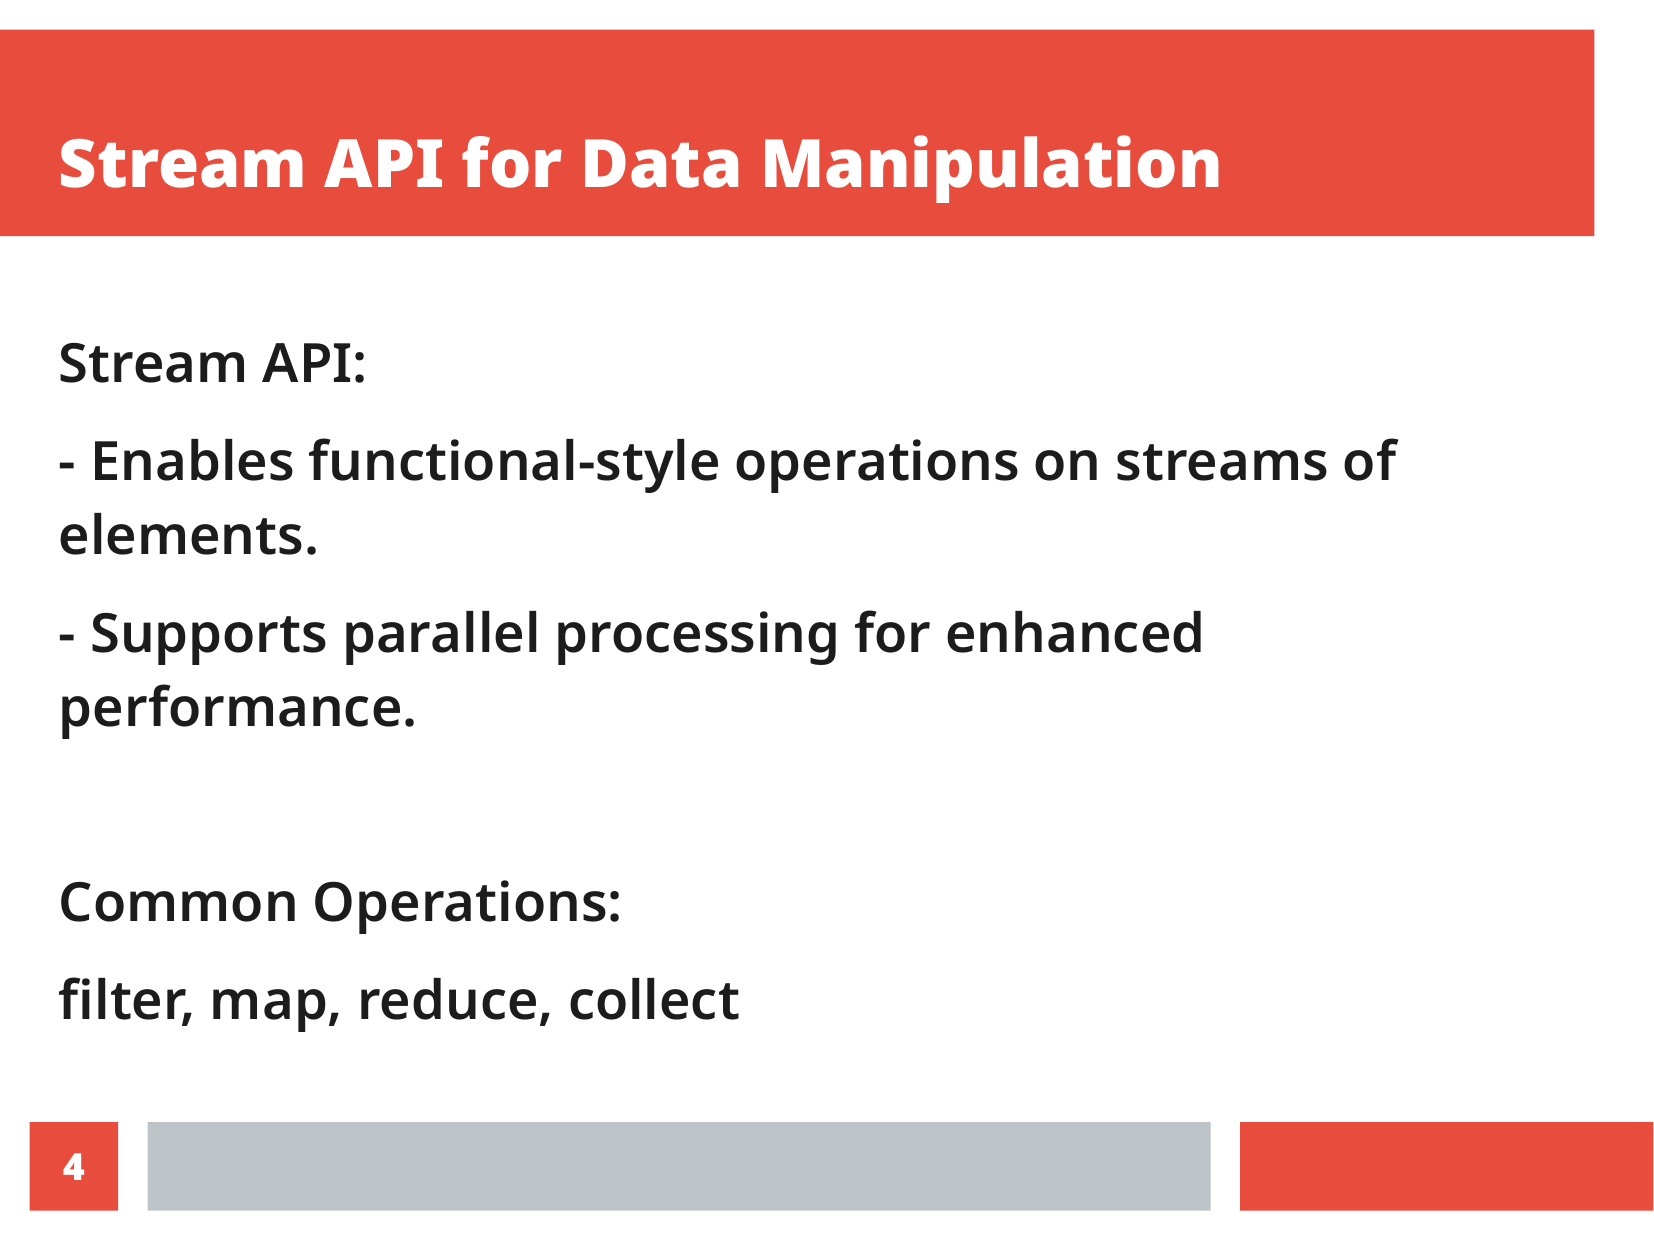

# Stream API for Data Manipulation
Stream API:
- Enables functional-style operations on streams of elements.
- Supports parallel processing for enhanced performance.
Common Operations:
filter, map, reduce, collect
4